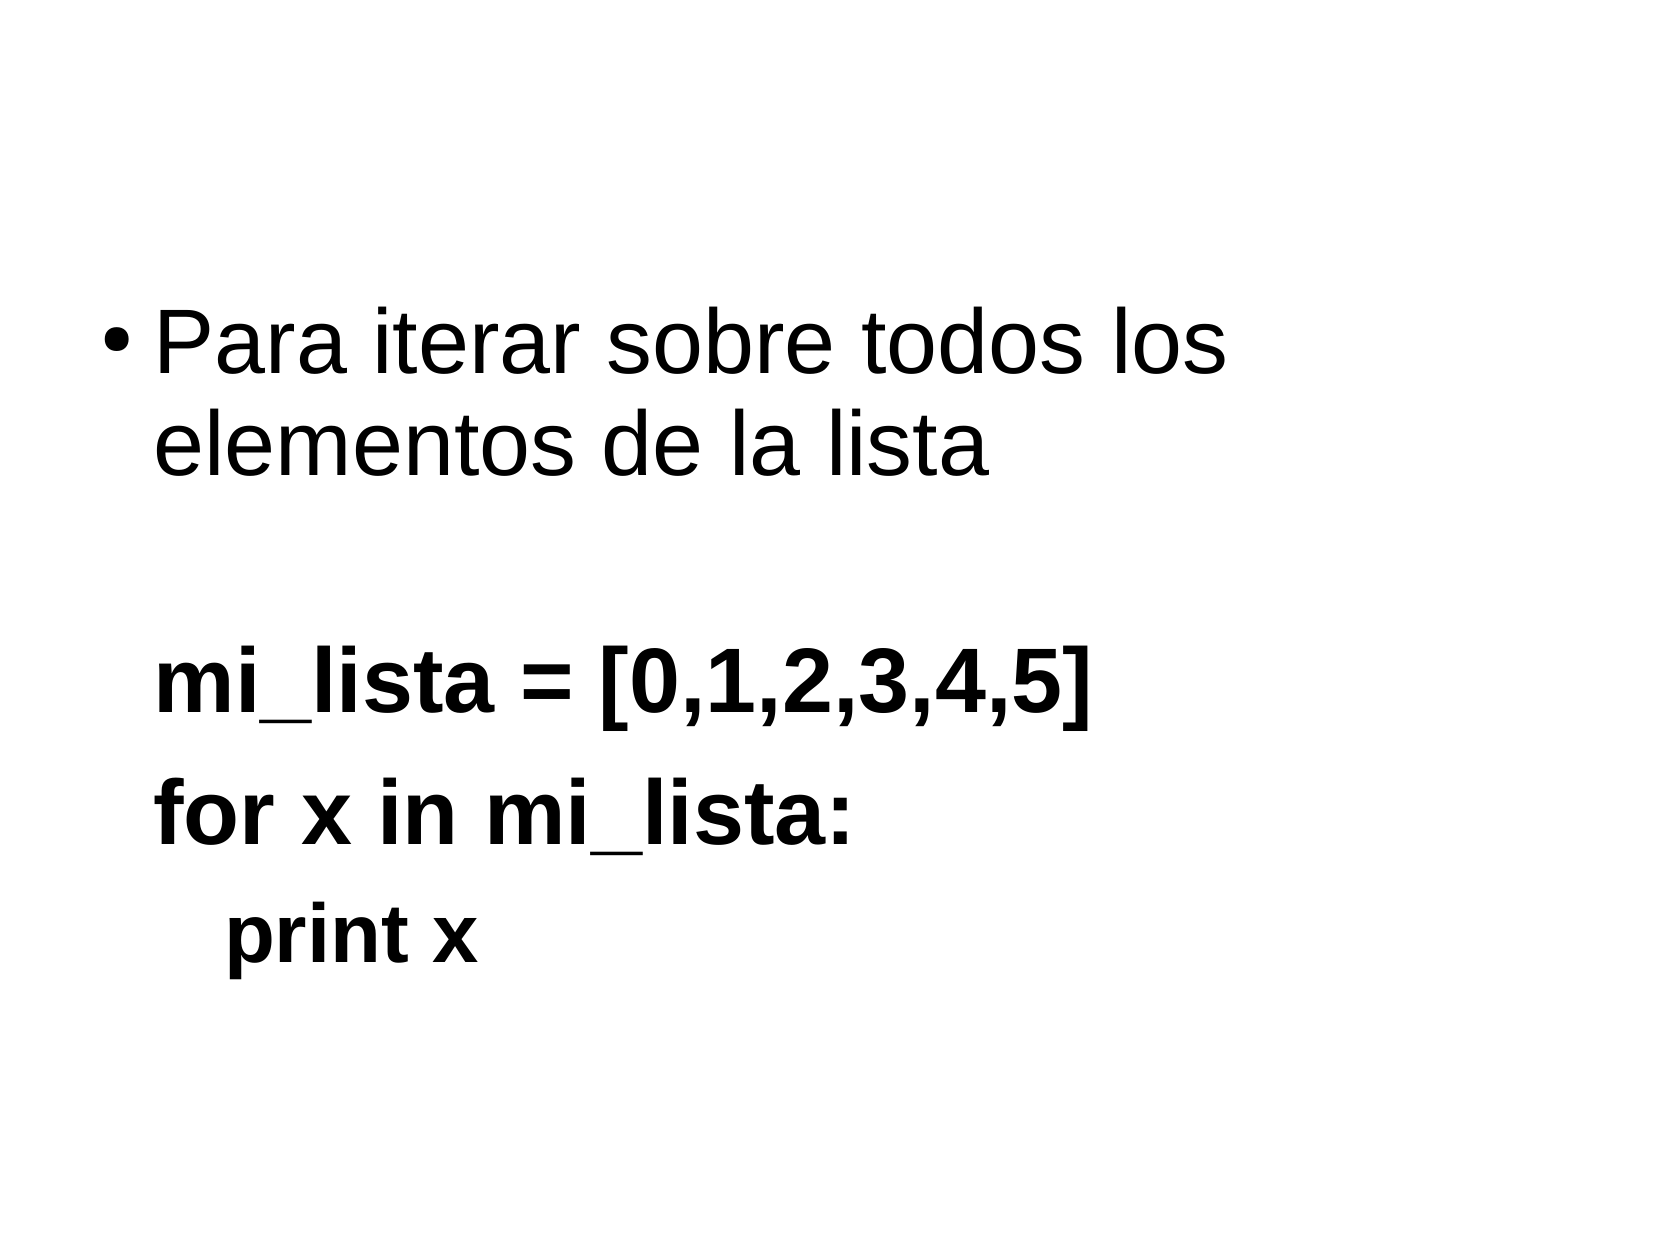

# Para iterar sobre todos los elementos de la lista
mi_lista = [0,1,2,3,4,5]
for x in mi_lista:
print x